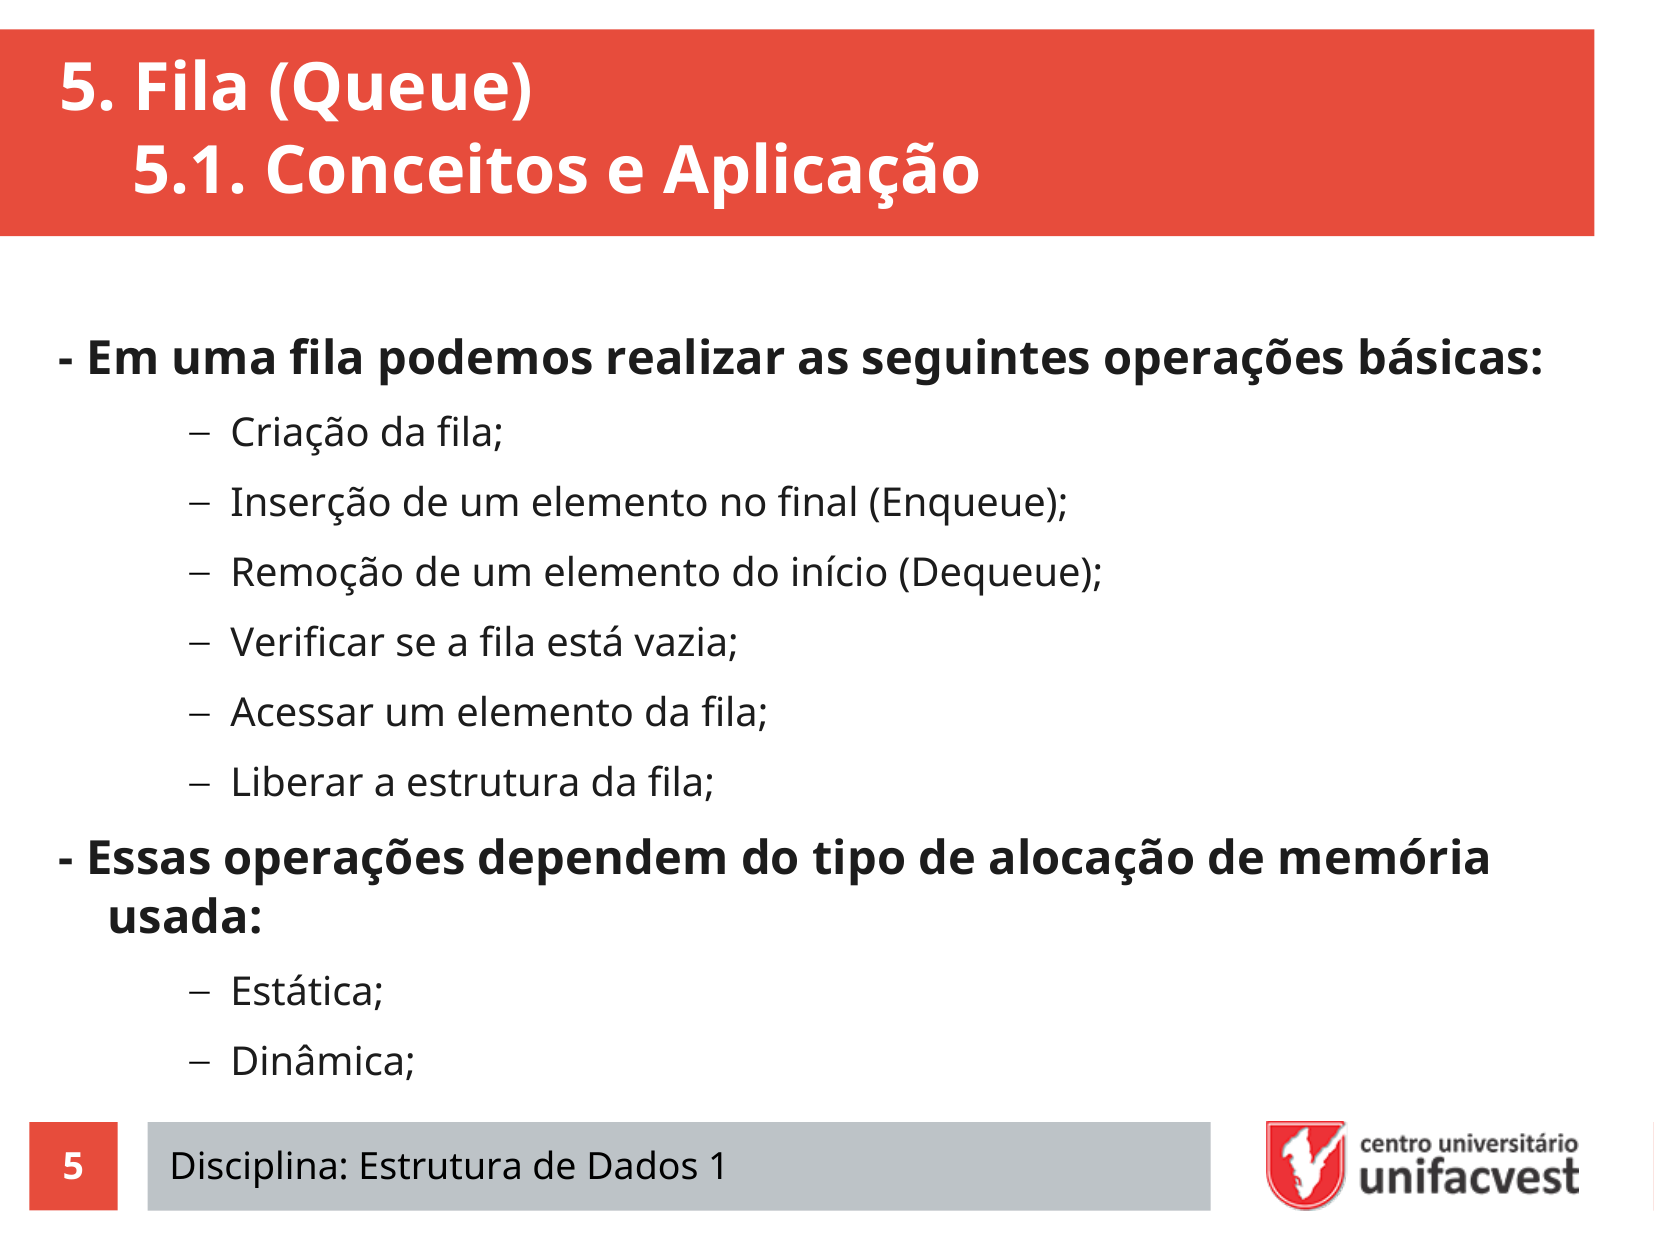

# 5. Fila (Queue) 5.1. Conceitos e Aplicação
- Em uma fila podemos realizar as seguintes operações básicas:
Criação da fila;
Inserção de um elemento no final (Enqueue);
Remoção de um elemento do início (Dequeue);
Verificar se a fila está vazia;
Acessar um elemento da fila;
Liberar a estrutura da fila;
- Essas operações dependem do tipo de alocação de memória usada:
Estática;
Dinâmica;
5
Disciplina: Estrutura de Dados 1